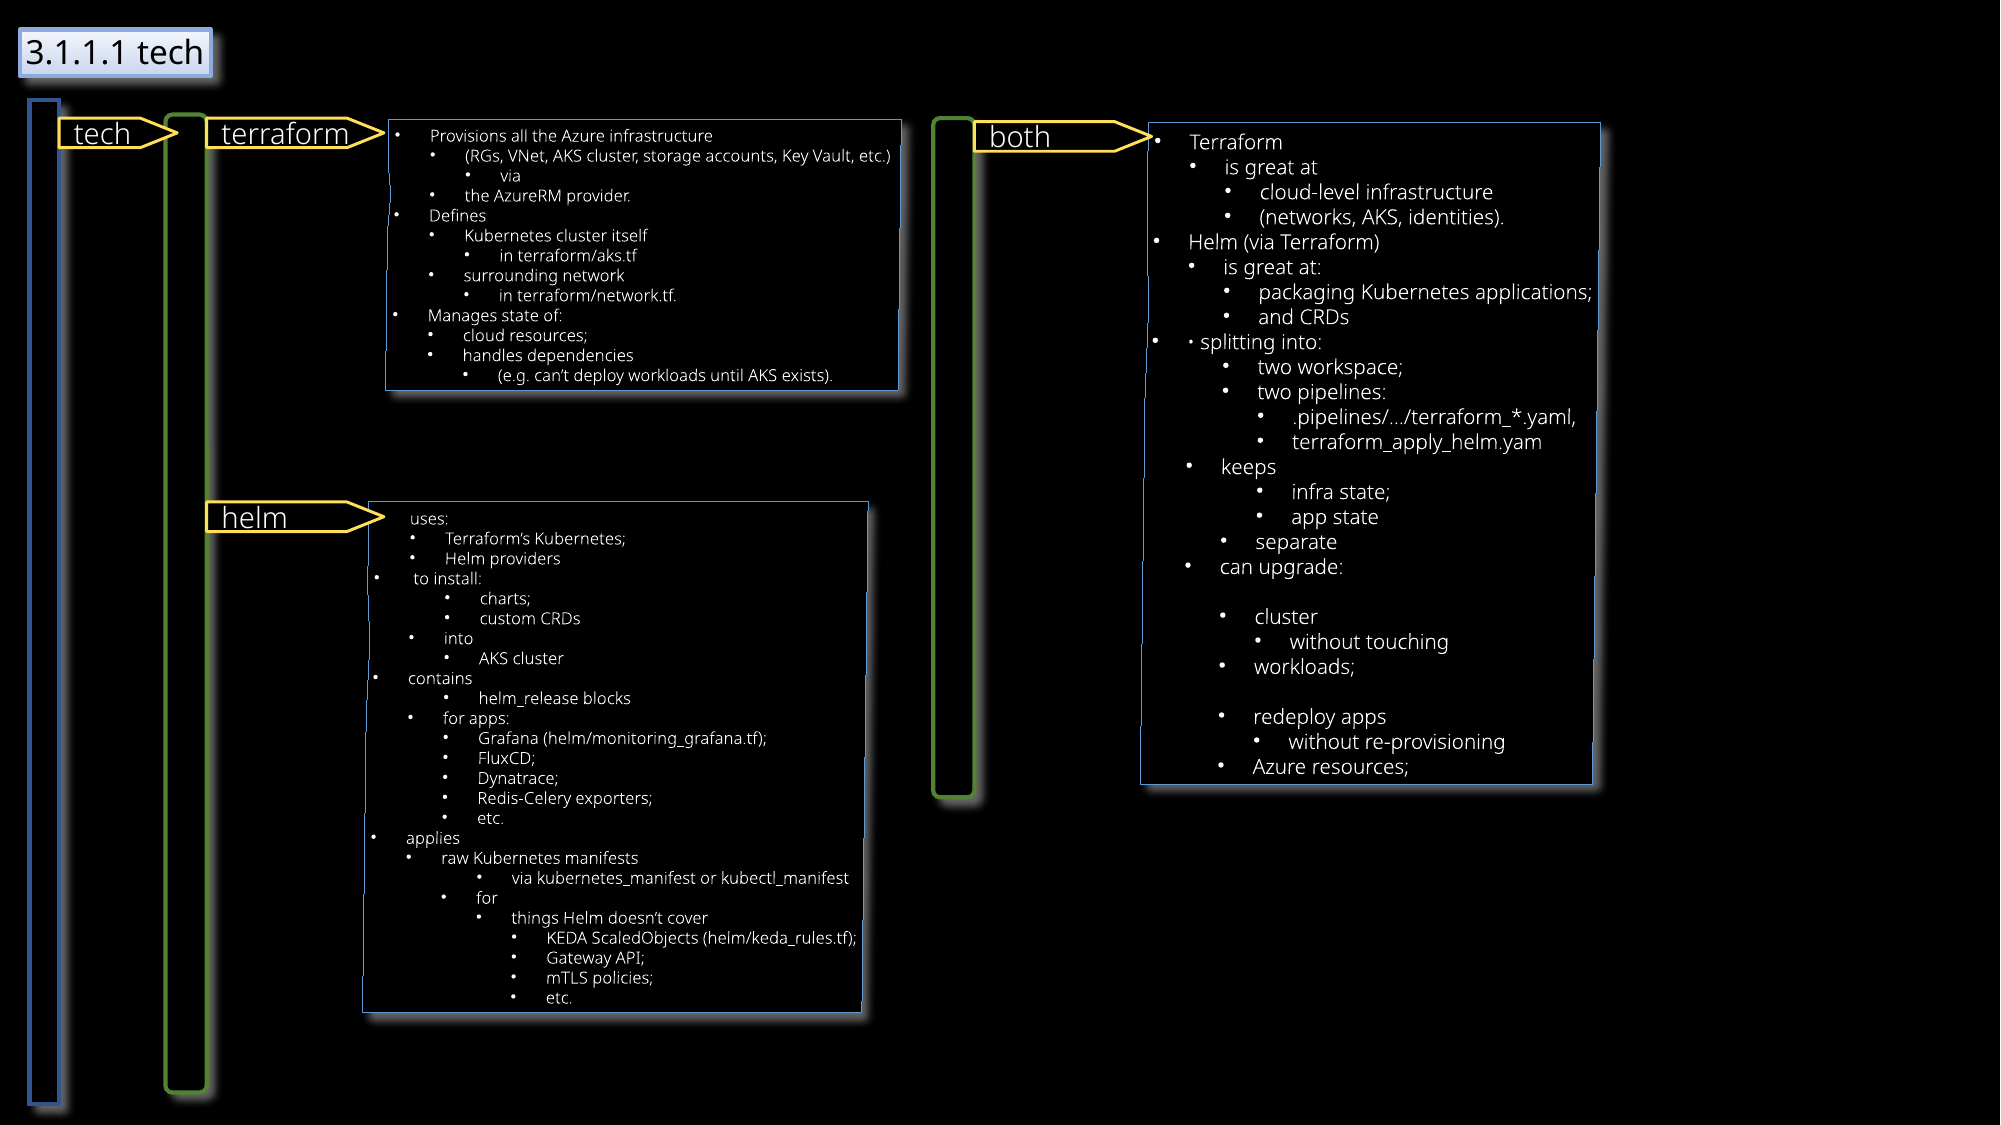

# 3.1.1.1 tech
tech
terraform
Provisions all the Azure infrastructure
(RGs, VNet, AKS cluster, storage accounts, Key Vault, etc.)
via
the AzureRM provider.
Defines
Kubernetes cluster itself
in terraform/aks.tf
surrounding network
in terraform/network.tf.
Manages state of:
cloud resources;
handles dependencies
(e.g. can’t deploy workloads until AKS exists).
both
Terraform
is great at
cloud-level infrastructure
(networks, AKS, identities).
Helm (via Terraform)
is great at:
packaging Kubernetes applications;
and CRDs
• splitting into:
two workspace;
two pipelines:
.pipelines/.../terraform_*.yaml,
terraform_apply_helm.yam
keeps
infra state;
app state
separate
can upgrade:
cluster
without touching
workloads;
redeploy apps
without re-provisioning
Azure resources;
helm
uses:
Terraform’s Kubernetes;
Helm providers
 to install:
charts;
custom CRDs
into
AKS cluster
contains
helm_release blocks
for apps:
Grafana (helm/monitoring_grafana.tf);
FluxCD;
Dynatrace;
Redis-Celery exporters;
etc.
applies
raw Kubernetes manifests
via kubernetes_manifest or kubectl_manifest
for
things Helm doesn’t cover
KEDA ScaledObjects (helm/keda_rules.tf);
Gateway API;
mTLS policies;
etc.